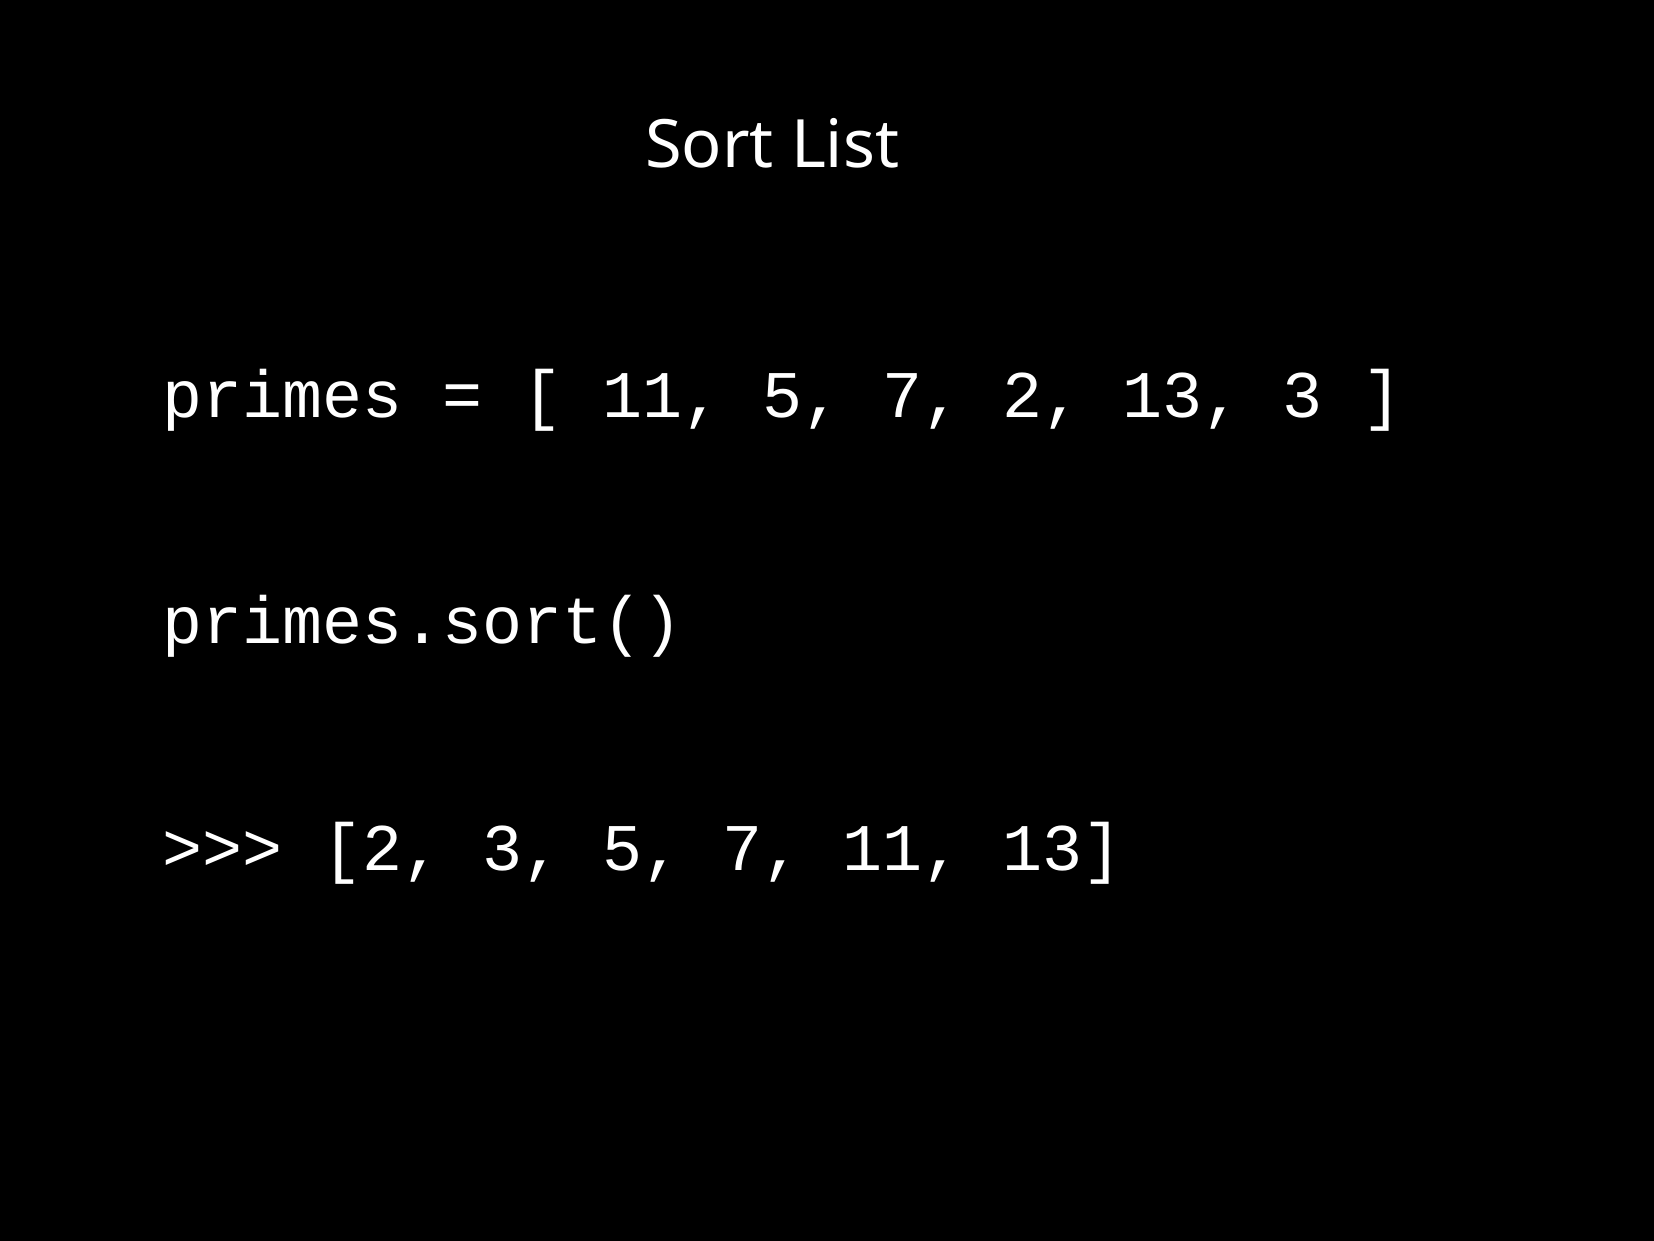

Sort List
primes = [ 11, 5, 7, 2, 13, 3 ]
primes.sort()
>>> [2, 3, 5, 7, 11, 13]